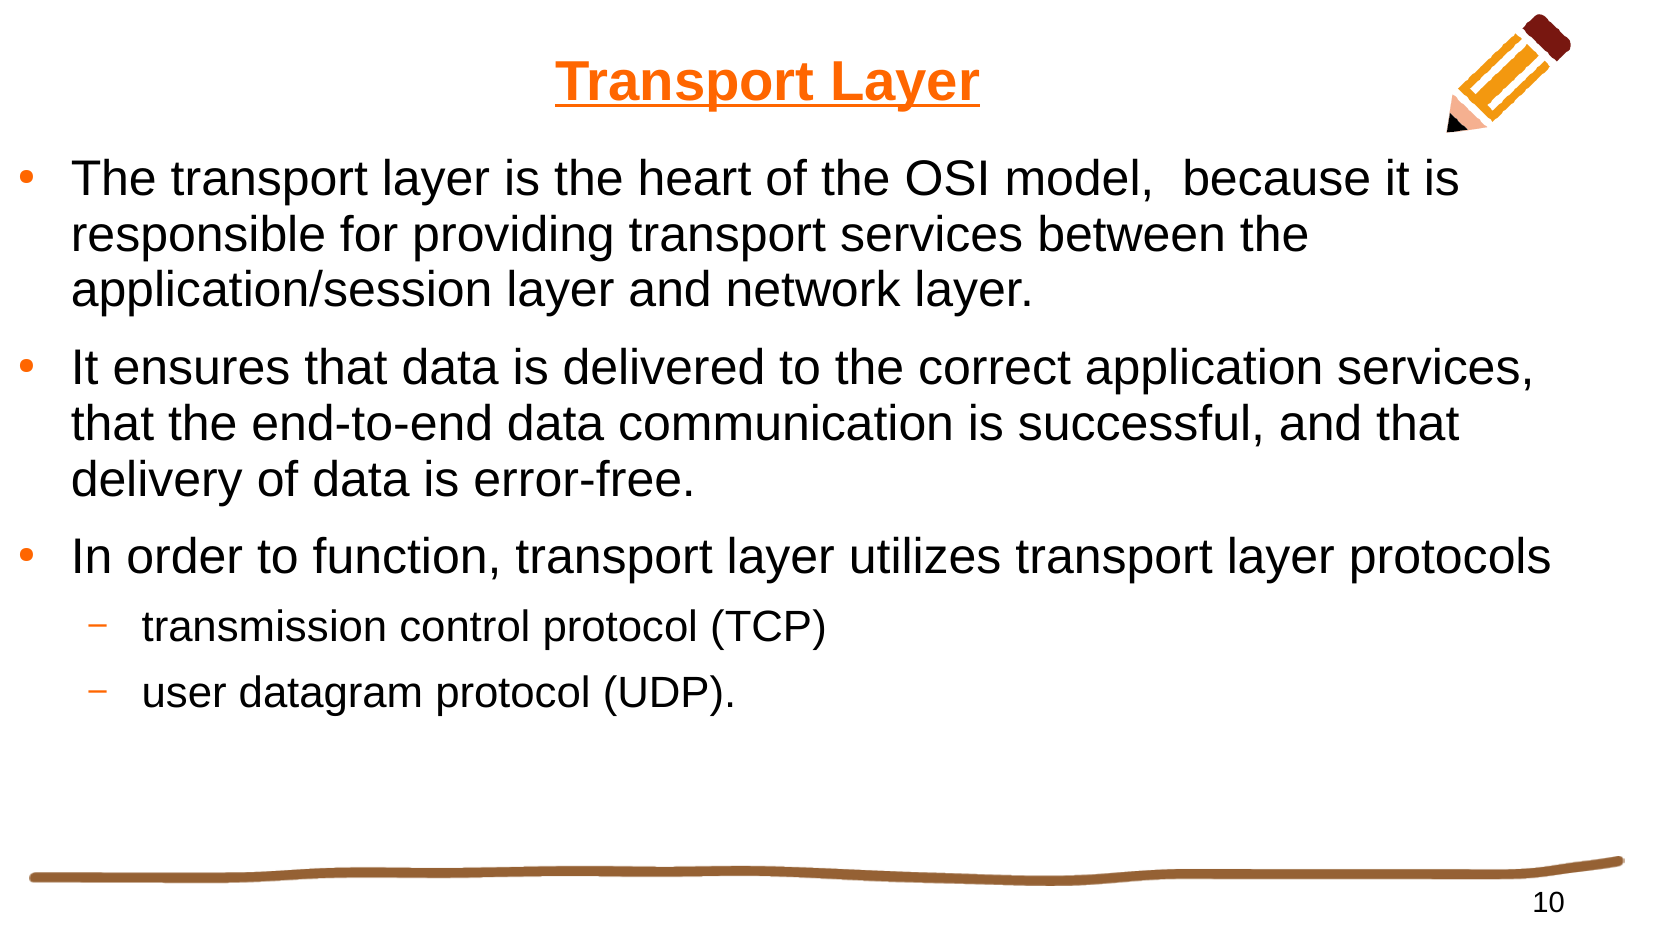

# Transport Layer
The transport layer is the heart of the OSI model, because it is responsible for providing transport services between the application/session layer and network layer.
It ensures that data is delivered to the correct application services, that the end-to-end data communication is successful, and that delivery of data is error-free.
In order to function, transport layer utilizes transport layer protocols
transmission control protocol (TCP)
user datagram protocol (UDP).
10